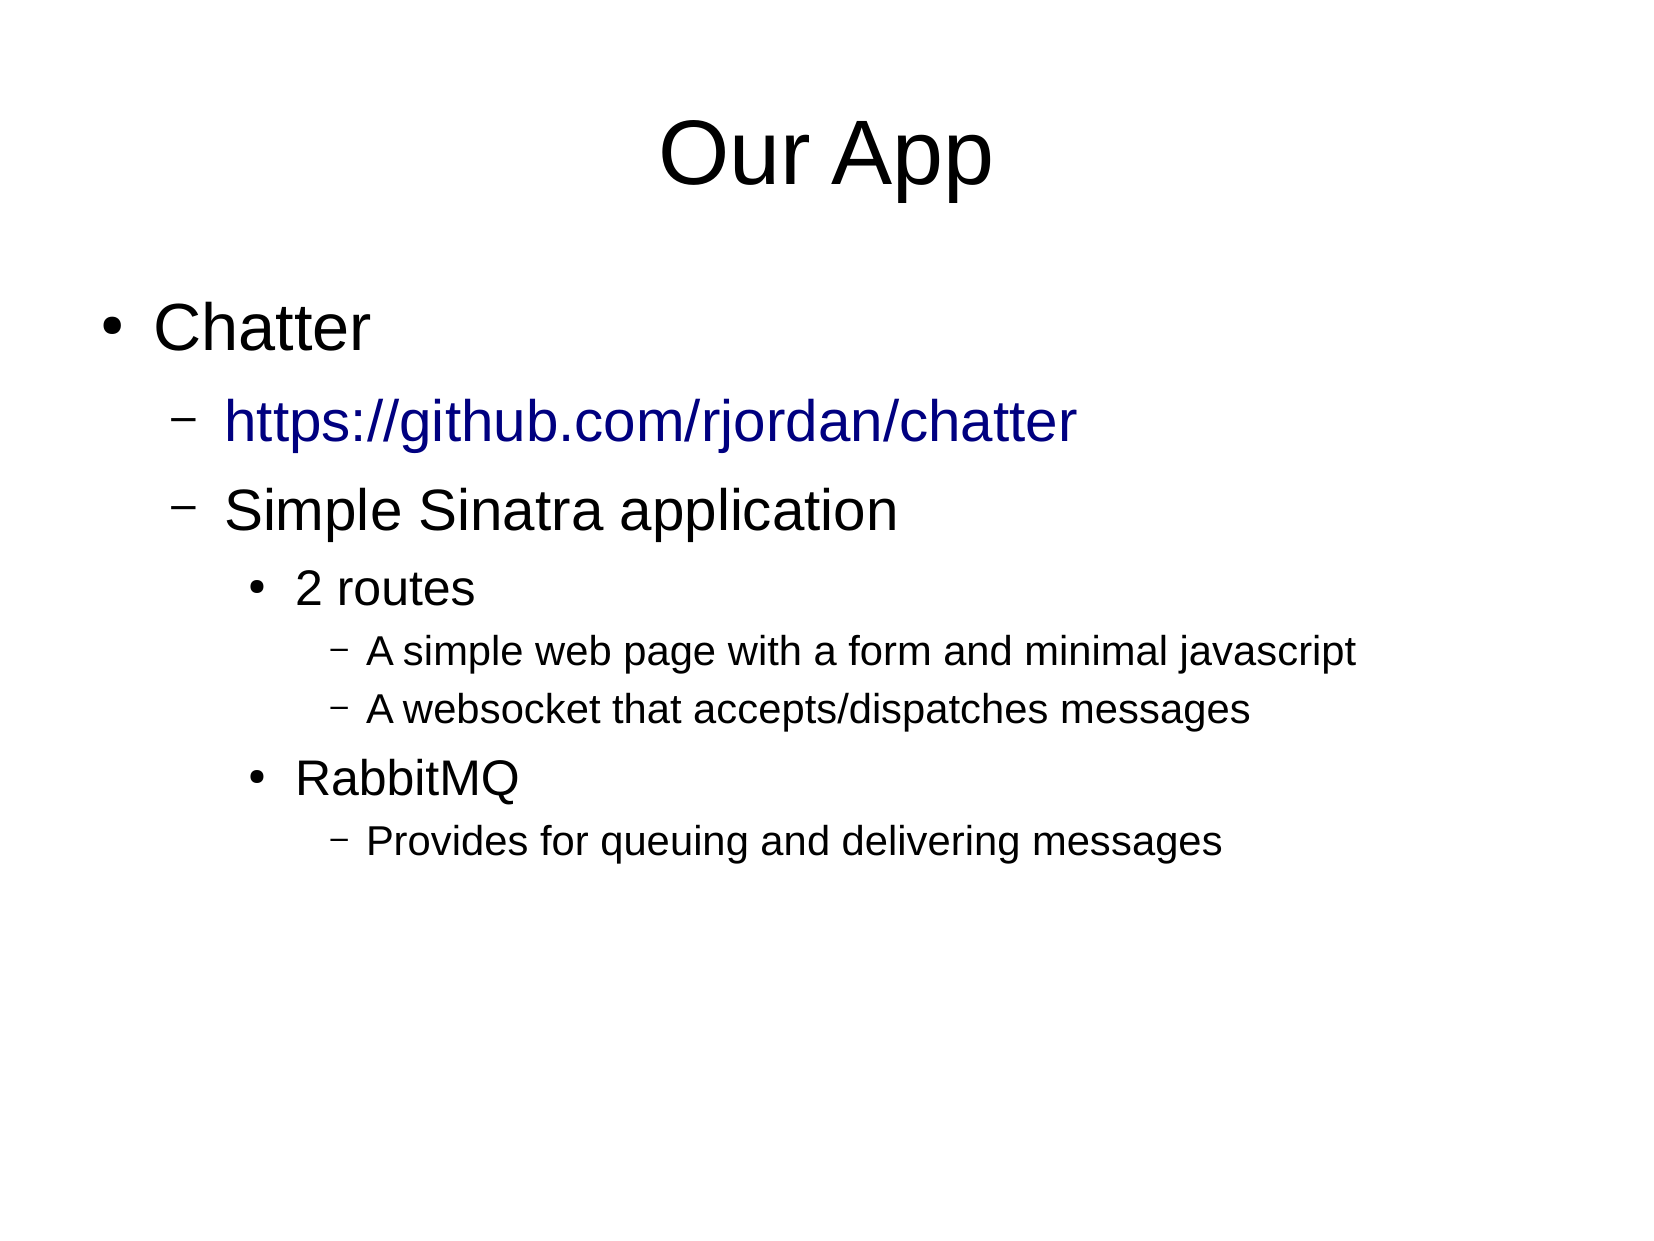

# Our App
Chatter
https://github.com/rjordan/chatter
Simple Sinatra application
2 routes
A simple web page with a form and minimal javascript
A websocket that accepts/dispatches messages
RabbitMQ
Provides for queuing and delivering messages